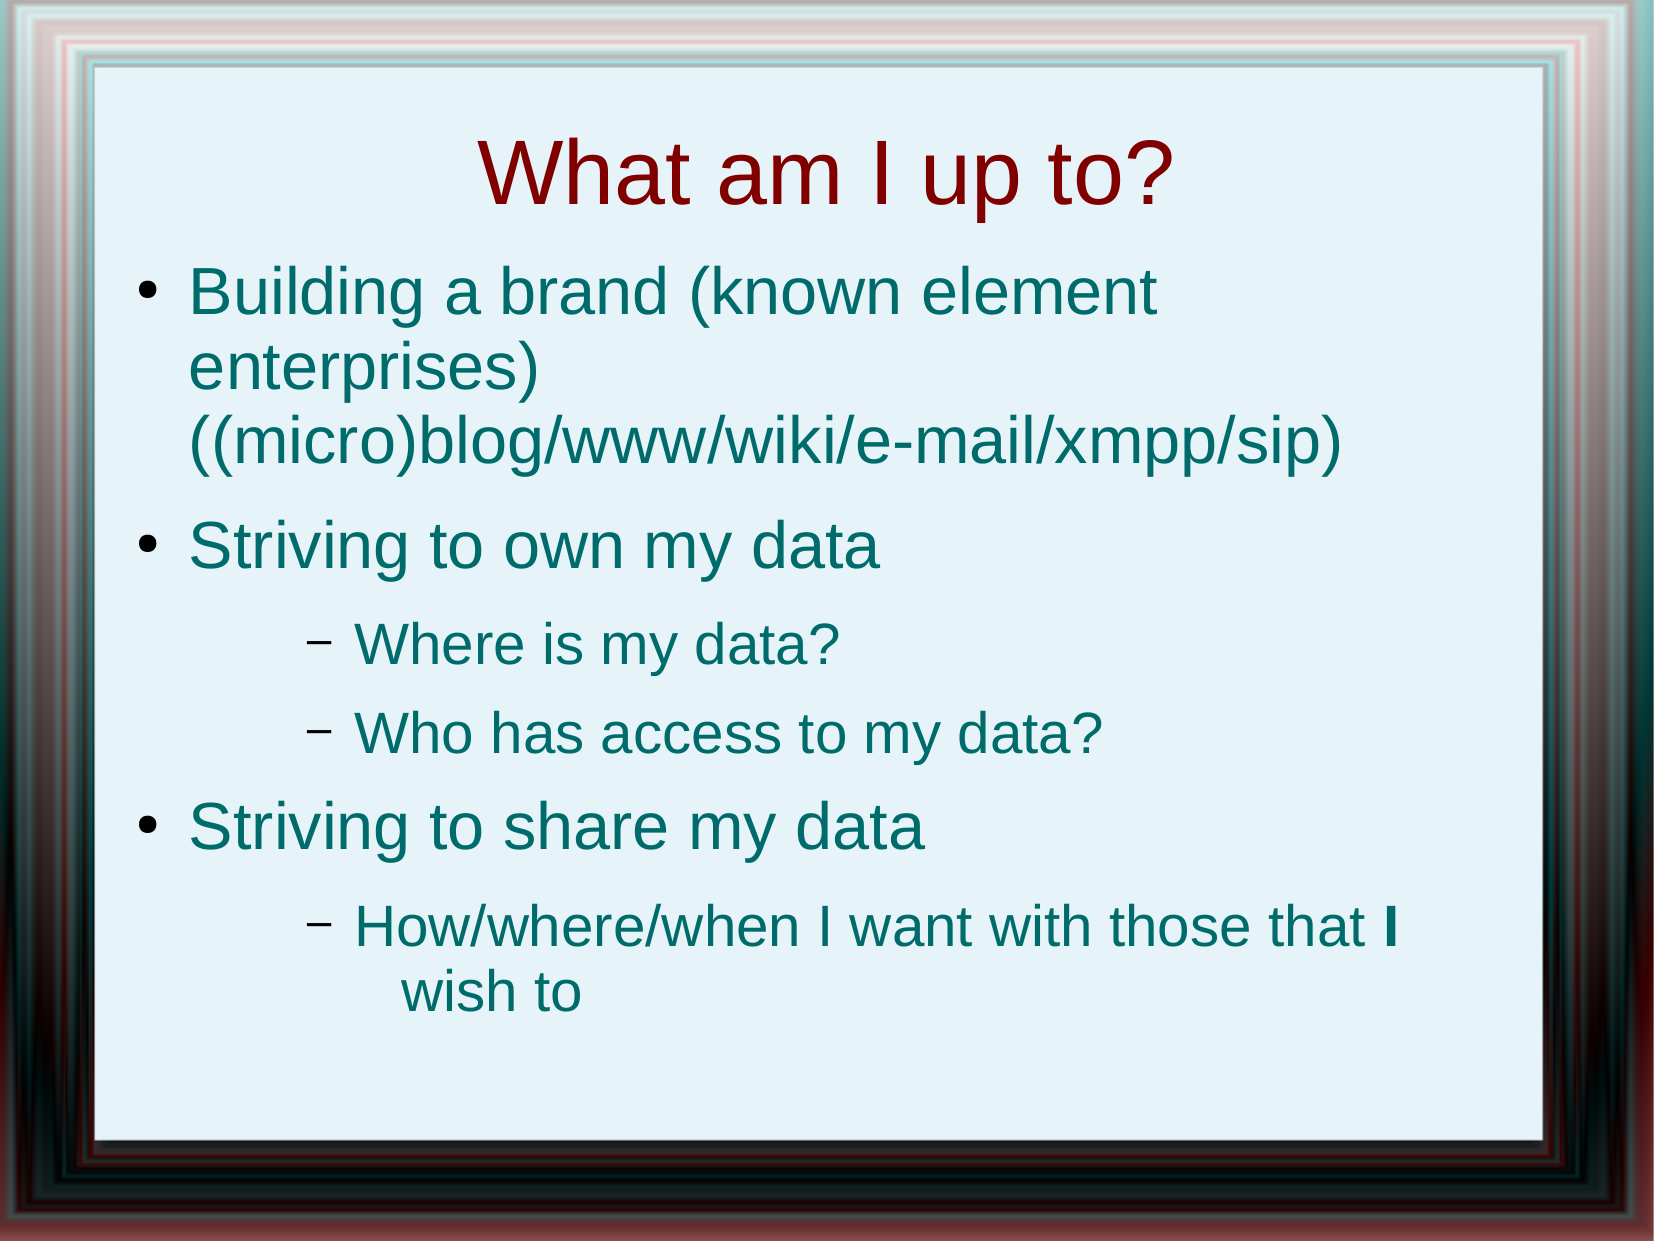

# What am I up to?
Building a brand (known element enterprises) ((micro)blog/www/wiki/e-mail/xmpp/sip)
Striving to own my data
Where is my data?
Who has access to my data?
Striving to share my data
How/where/when I want with those that I wish to